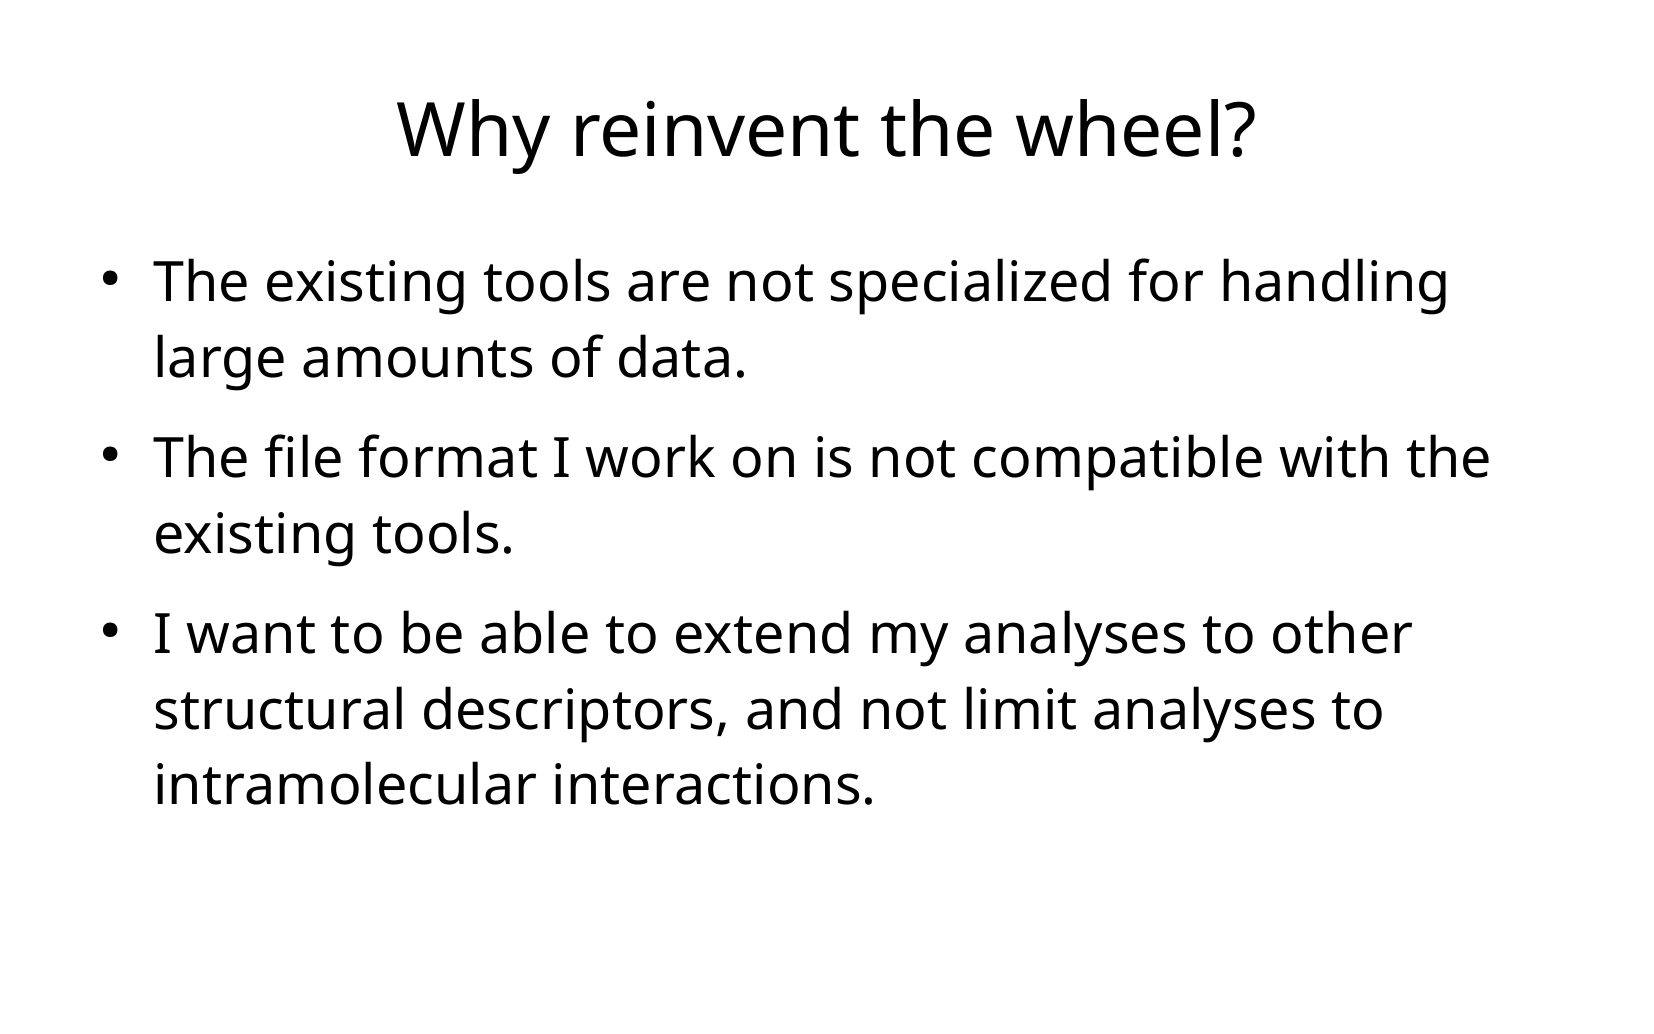

# Why reinvent the wheel?
The existing tools are not specialized for handling large amounts of data.
The file format I work on is not compatible with the existing tools.
I want to be able to extend my analyses to other structural descriptors, and not limit analyses to intramolecular interactions.